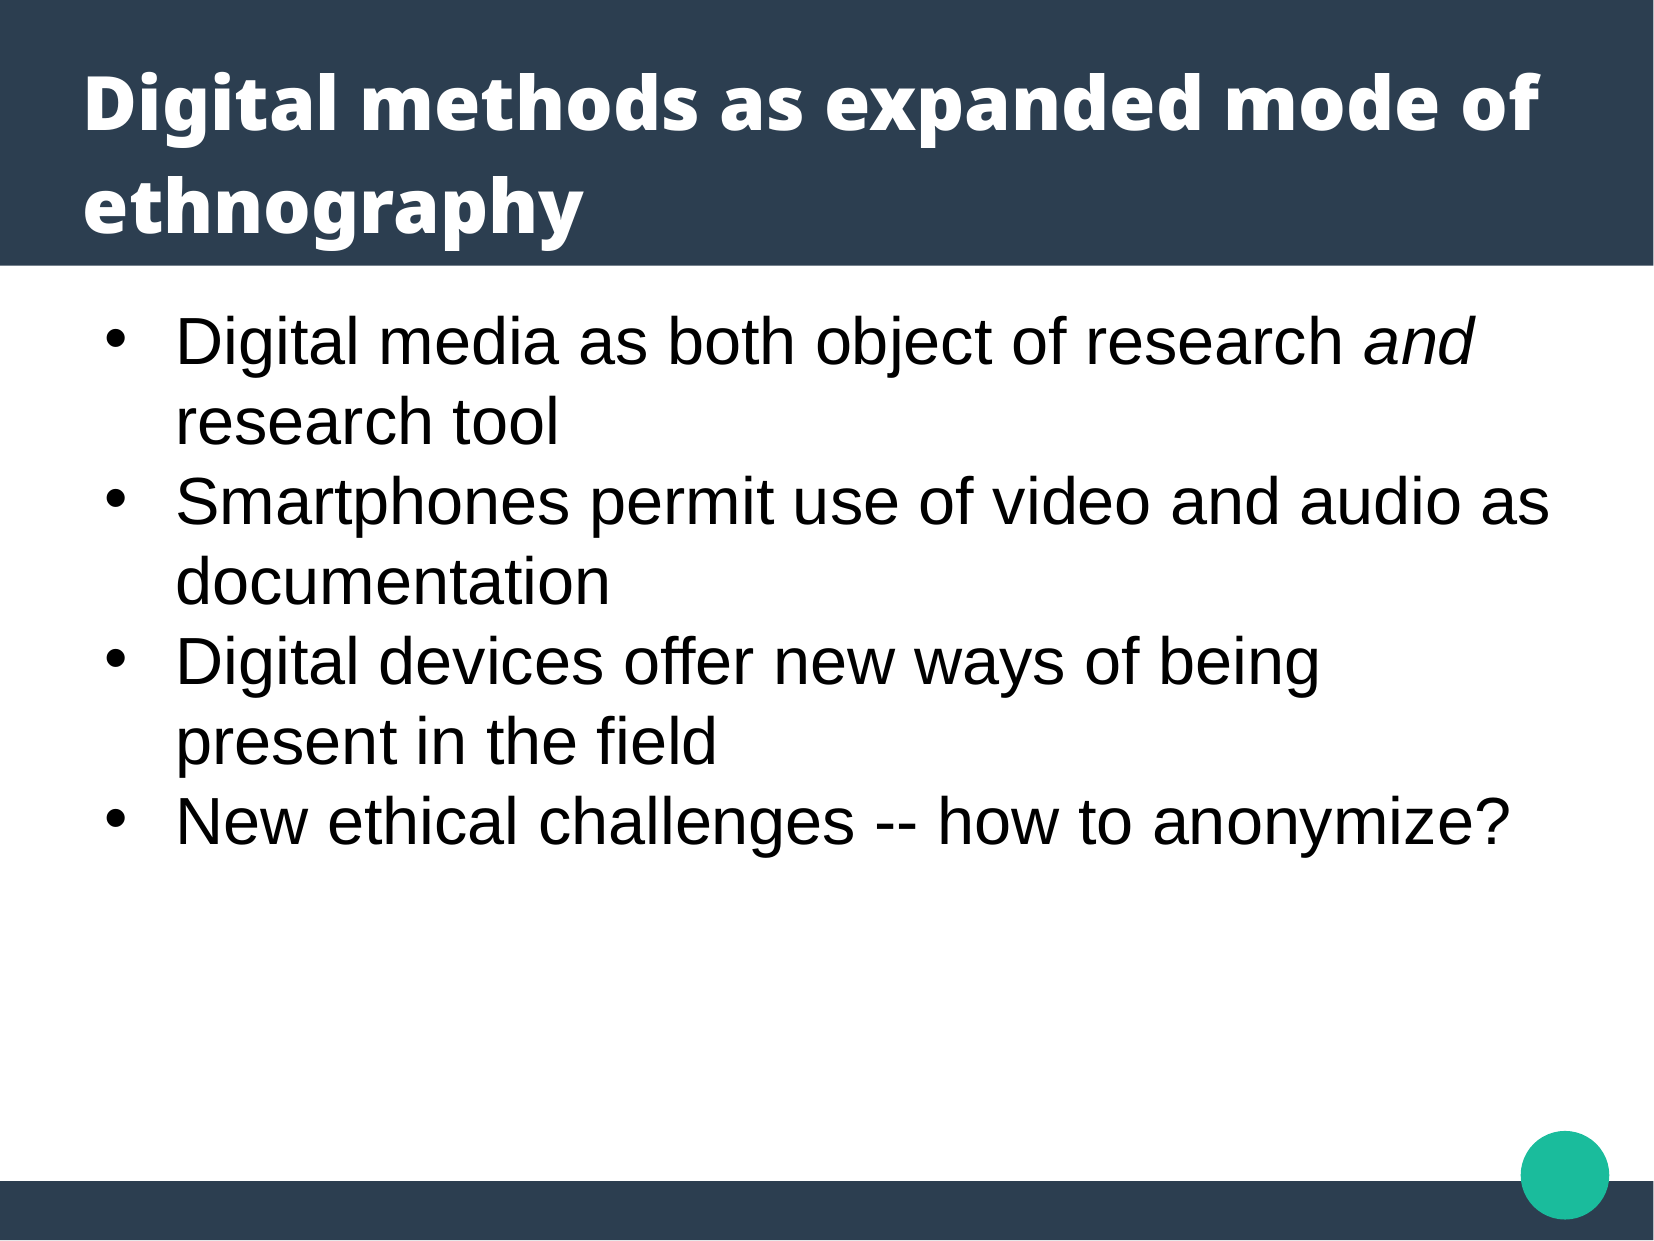

# Digital methods as expanded mode of ethnography
Digital media as both object of research and research tool
Smartphones permit use of video and audio as documentation
Digital devices offer new ways of being present in the field
New ethical challenges -- how to anonymize?